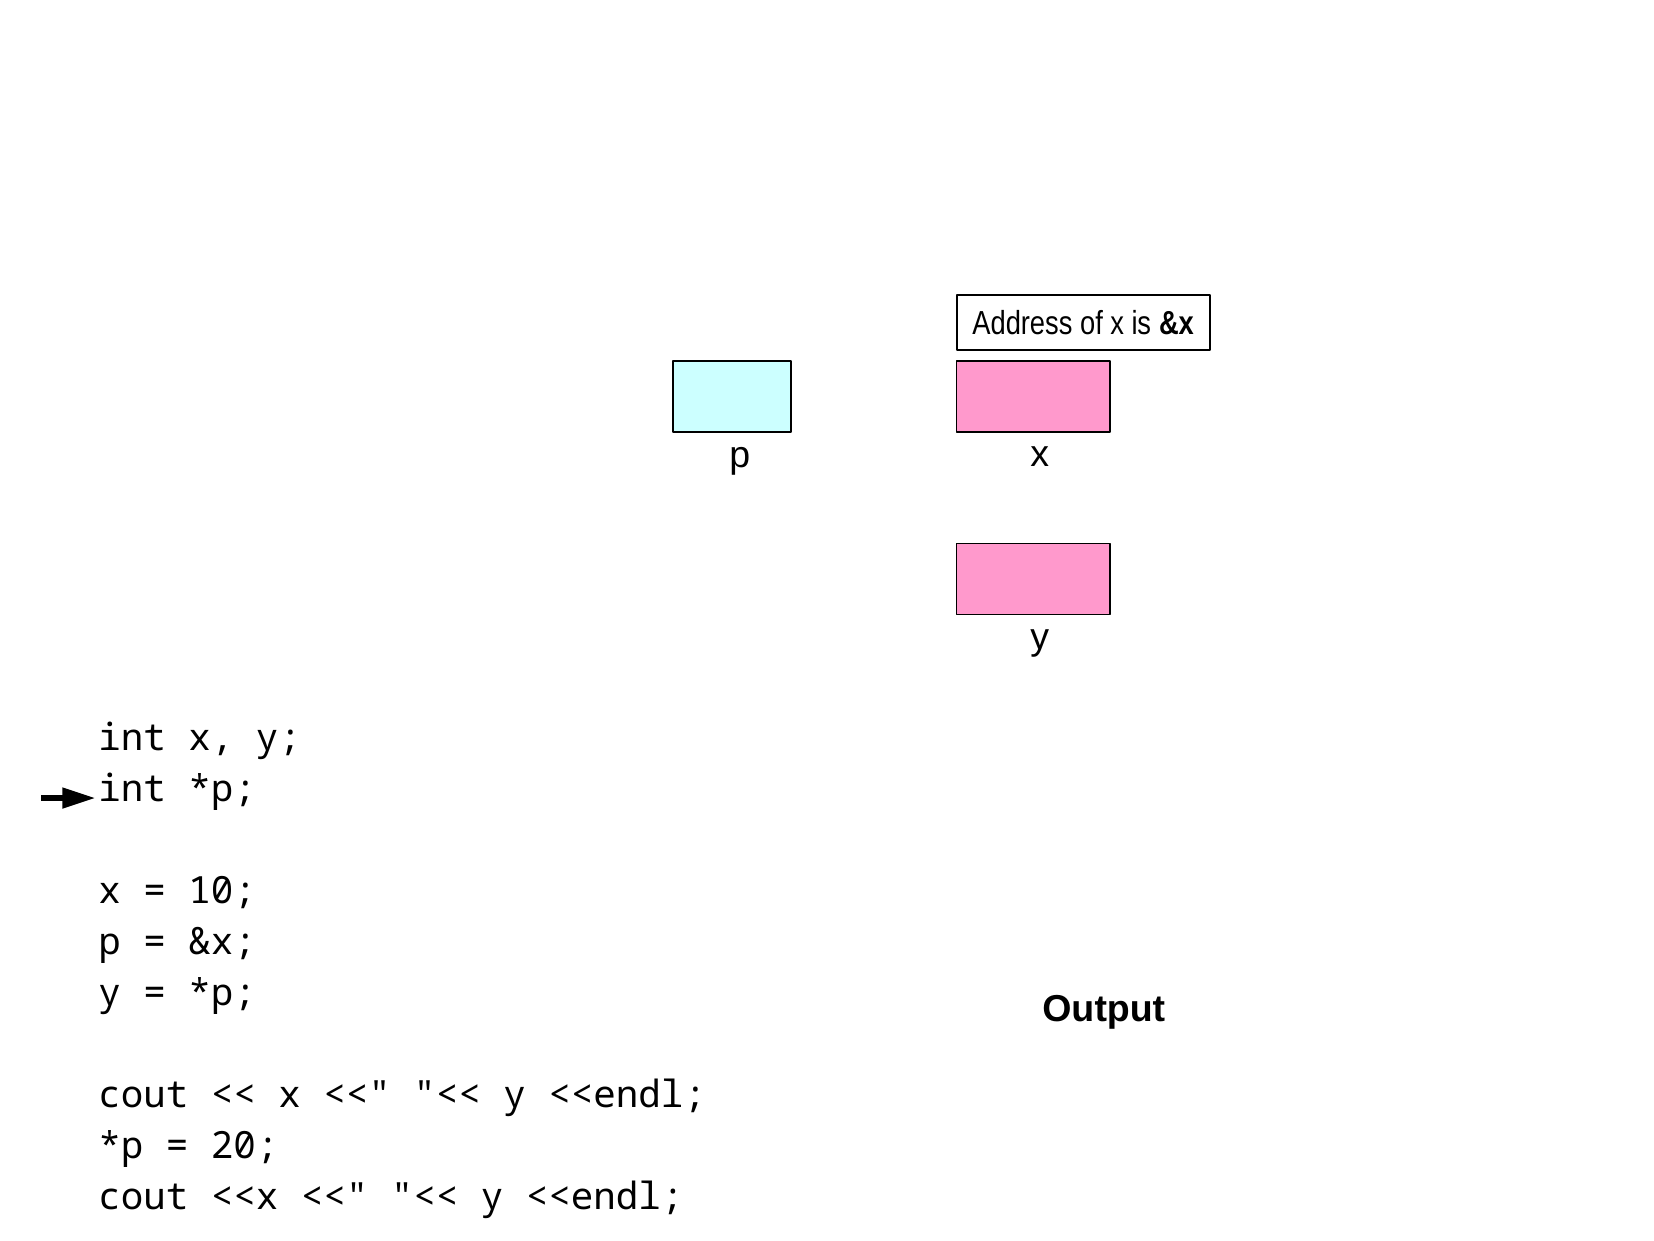

Address of x is &x
x
p
y
int x, y;
int *p;
x = 10;
p = &x;
y = *p;
cout << x <<" "<< y <<endl;
*p = 20;
cout <<x <<" "<< y <<endl;
Output